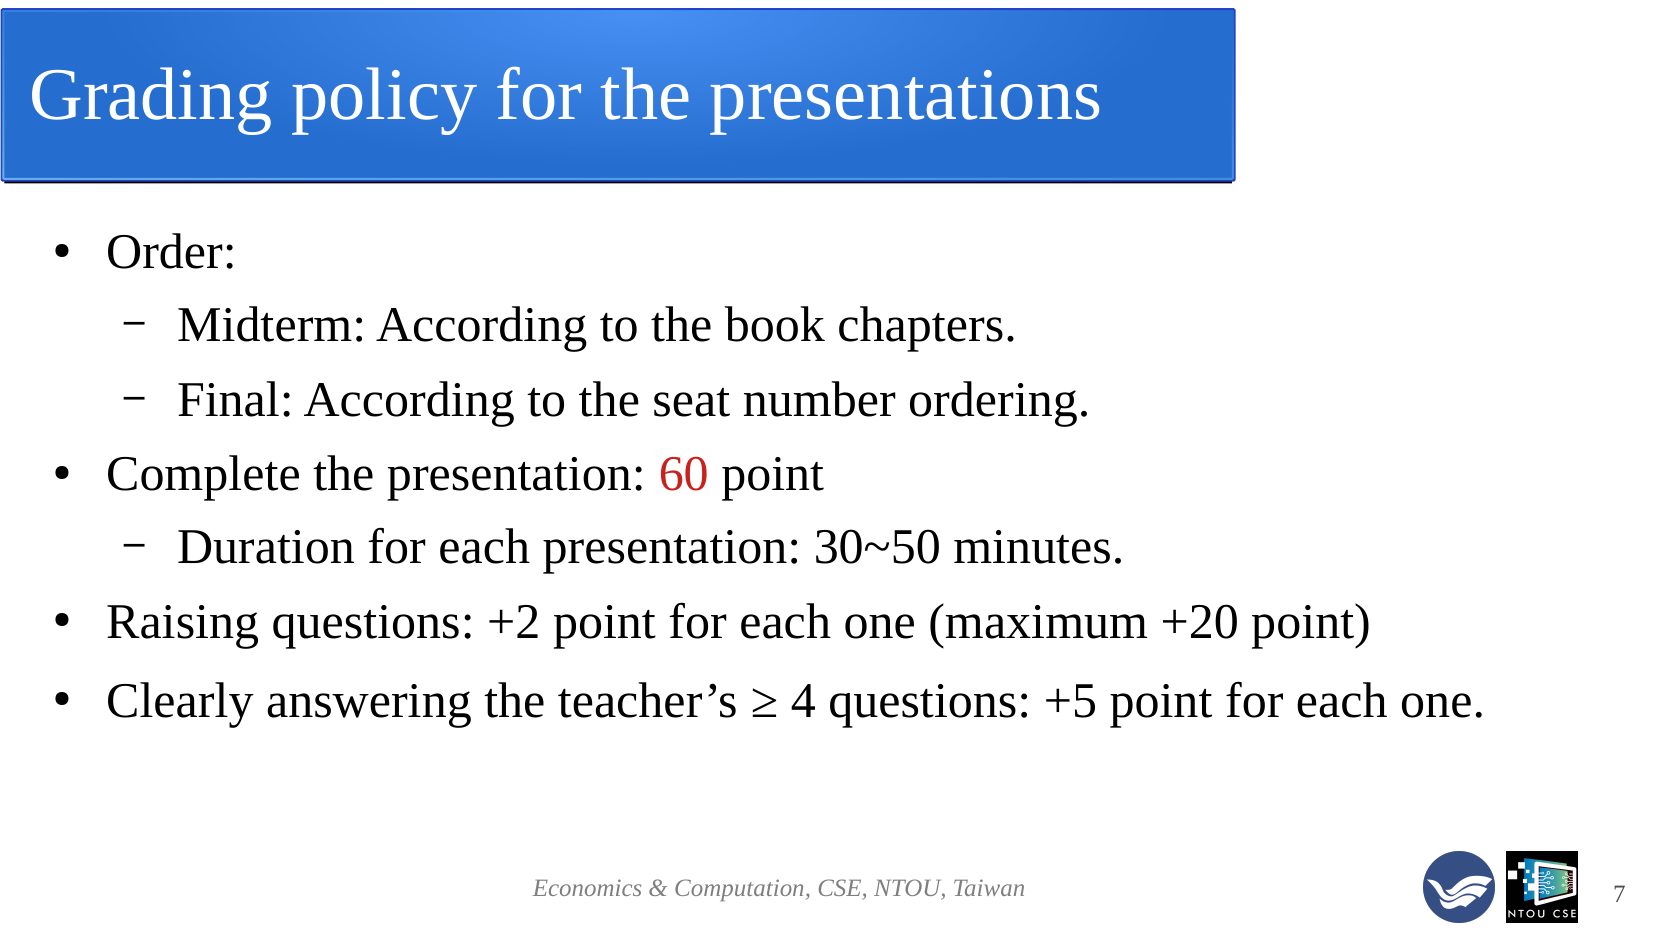

# Grading policy for the presentations
Order:
Midterm: According to the book chapters.
Final: According to the seat number ordering.
Complete the presentation: 60 point
Duration for each presentation: 30~50 minutes.
Raising questions: +2 point for each one (maximum +20 point)
Clearly answering the teacher’s ≥ 4 questions: +5 point for each one.
Economics & Computation, CSE, NTOU, Taiwan
7